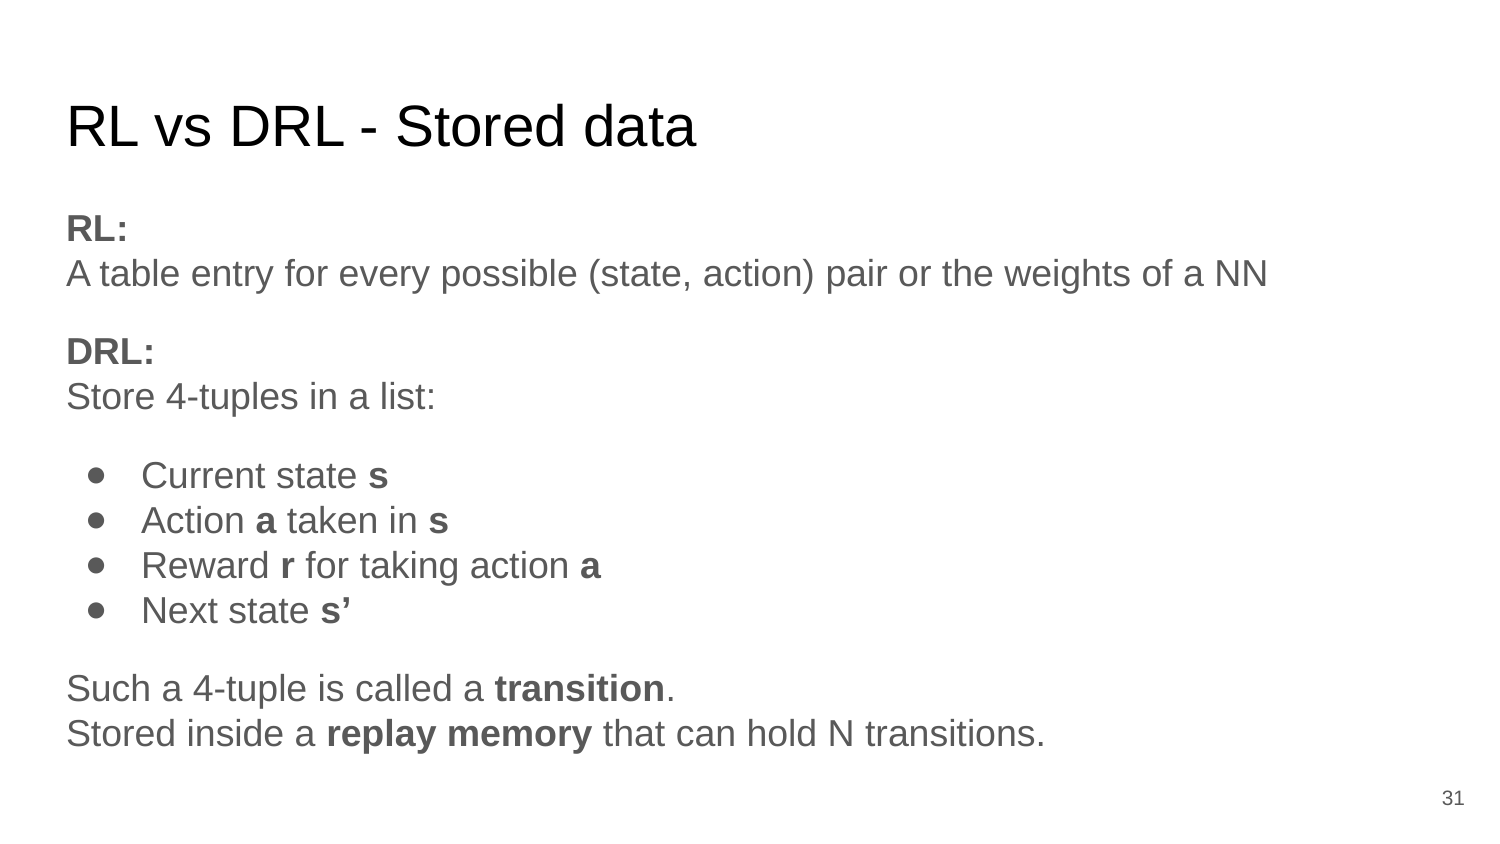

# RL vs DRL - Stored data
RL:
A table entry for every possible (state, action) pair or the weights of a NN
DRL:
Store 4-tuples in a list:
Current state s
Action a taken in s
Reward r for taking action a
Next state s’
Such a 4-tuple is called a transition.
Stored inside a replay memory that can hold N transitions.